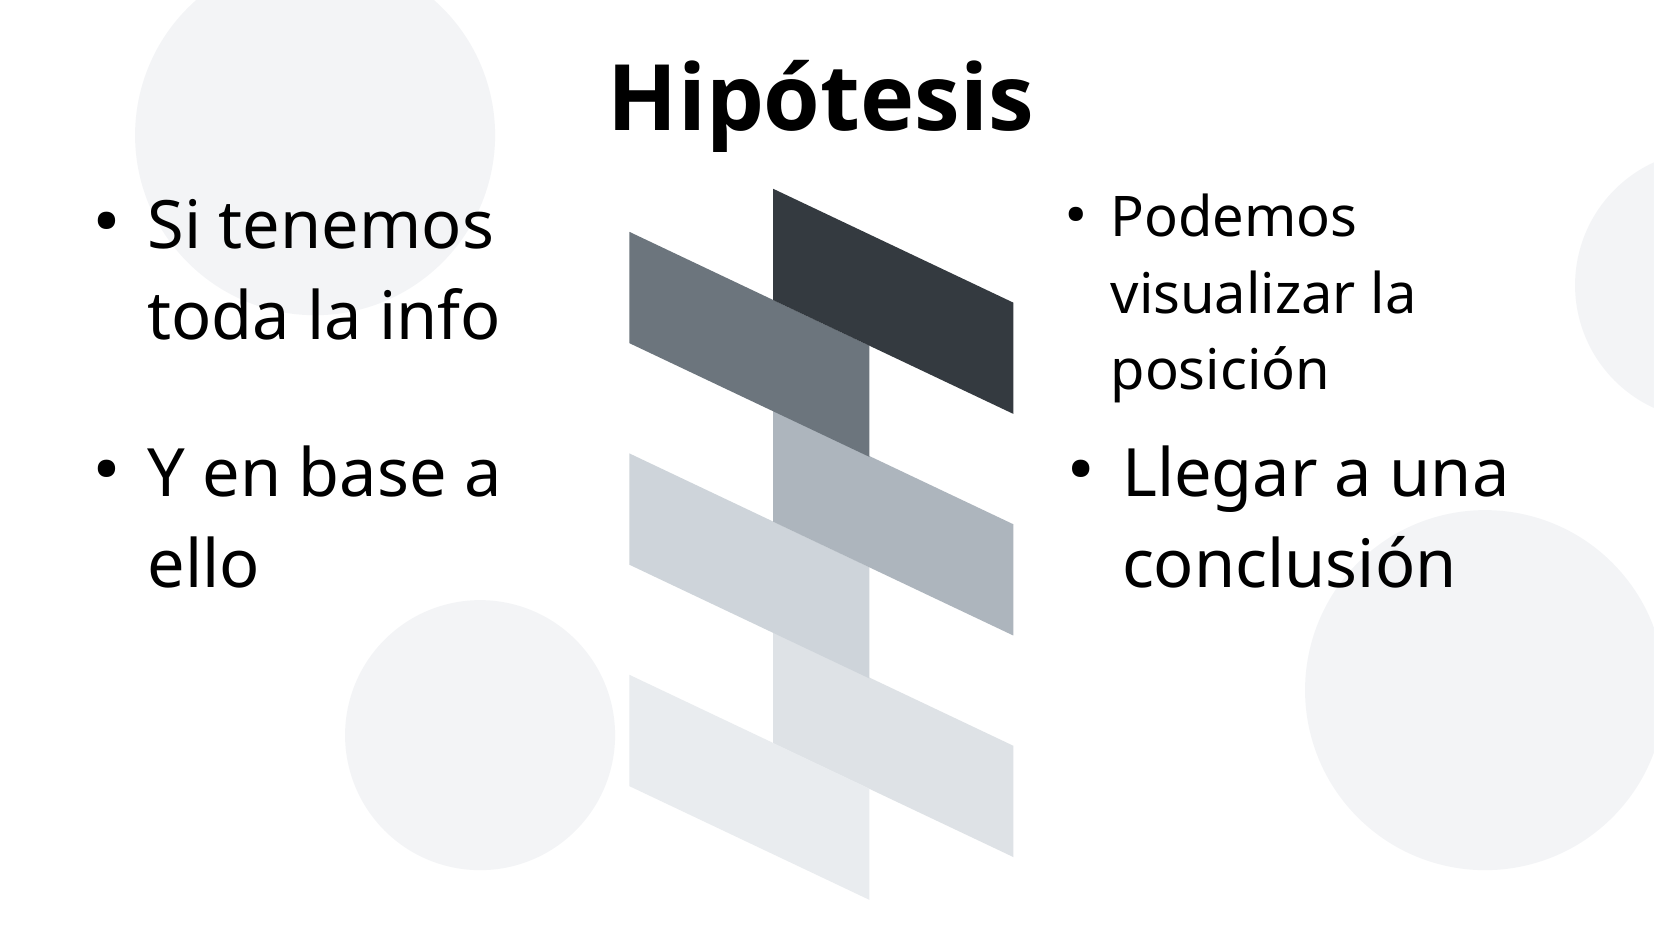

# Hipótesis
Si tenemos toda la info
Podemos visualizar la posición
Y en base a ello
Llegar a una conclusión